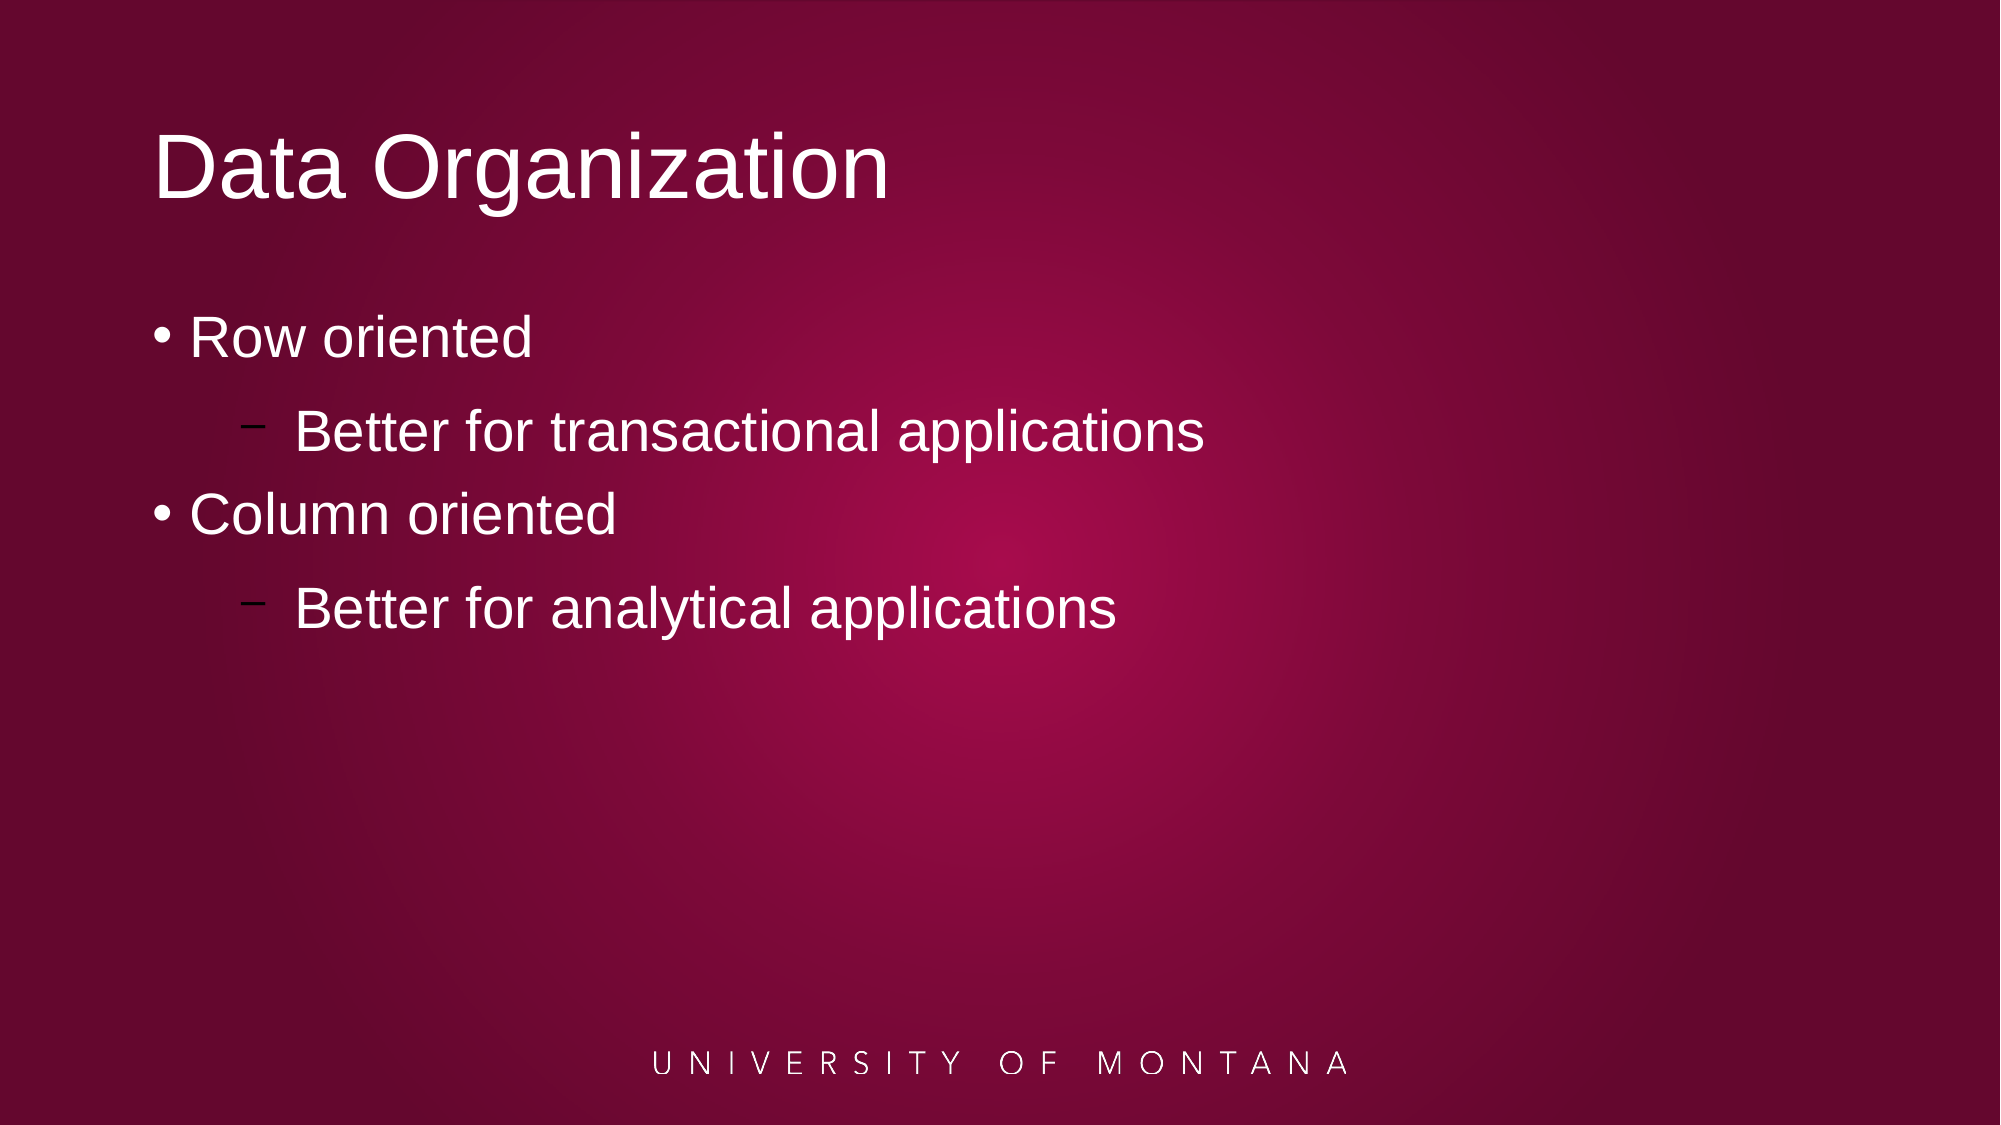

# Data Organization
Row oriented
Better for transactional applications
Column oriented
Better for analytical applications